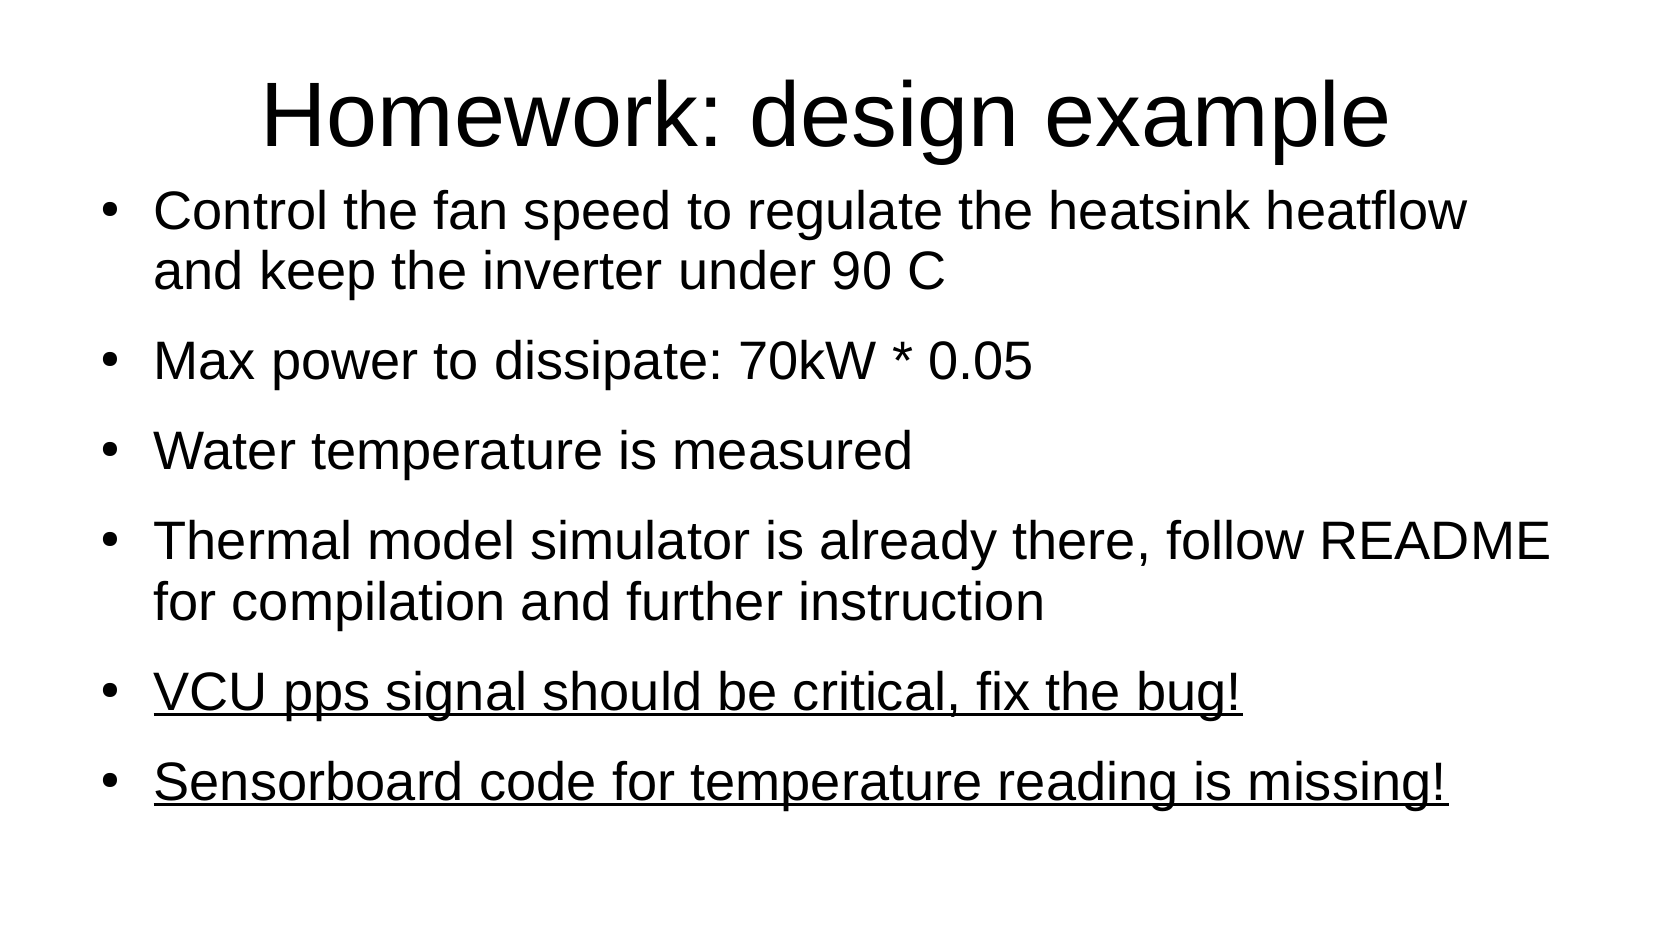

# Homework: design example
Control the fan speed to regulate the heatsink heatflow and keep the inverter under 90 C
Max power to dissipate: 70kW * 0.05
Water temperature is measured
Thermal model simulator is already there, follow README for compilation and further instruction
VCU pps signal should be critical, fix the bug!
Sensorboard code for temperature reading is missing!